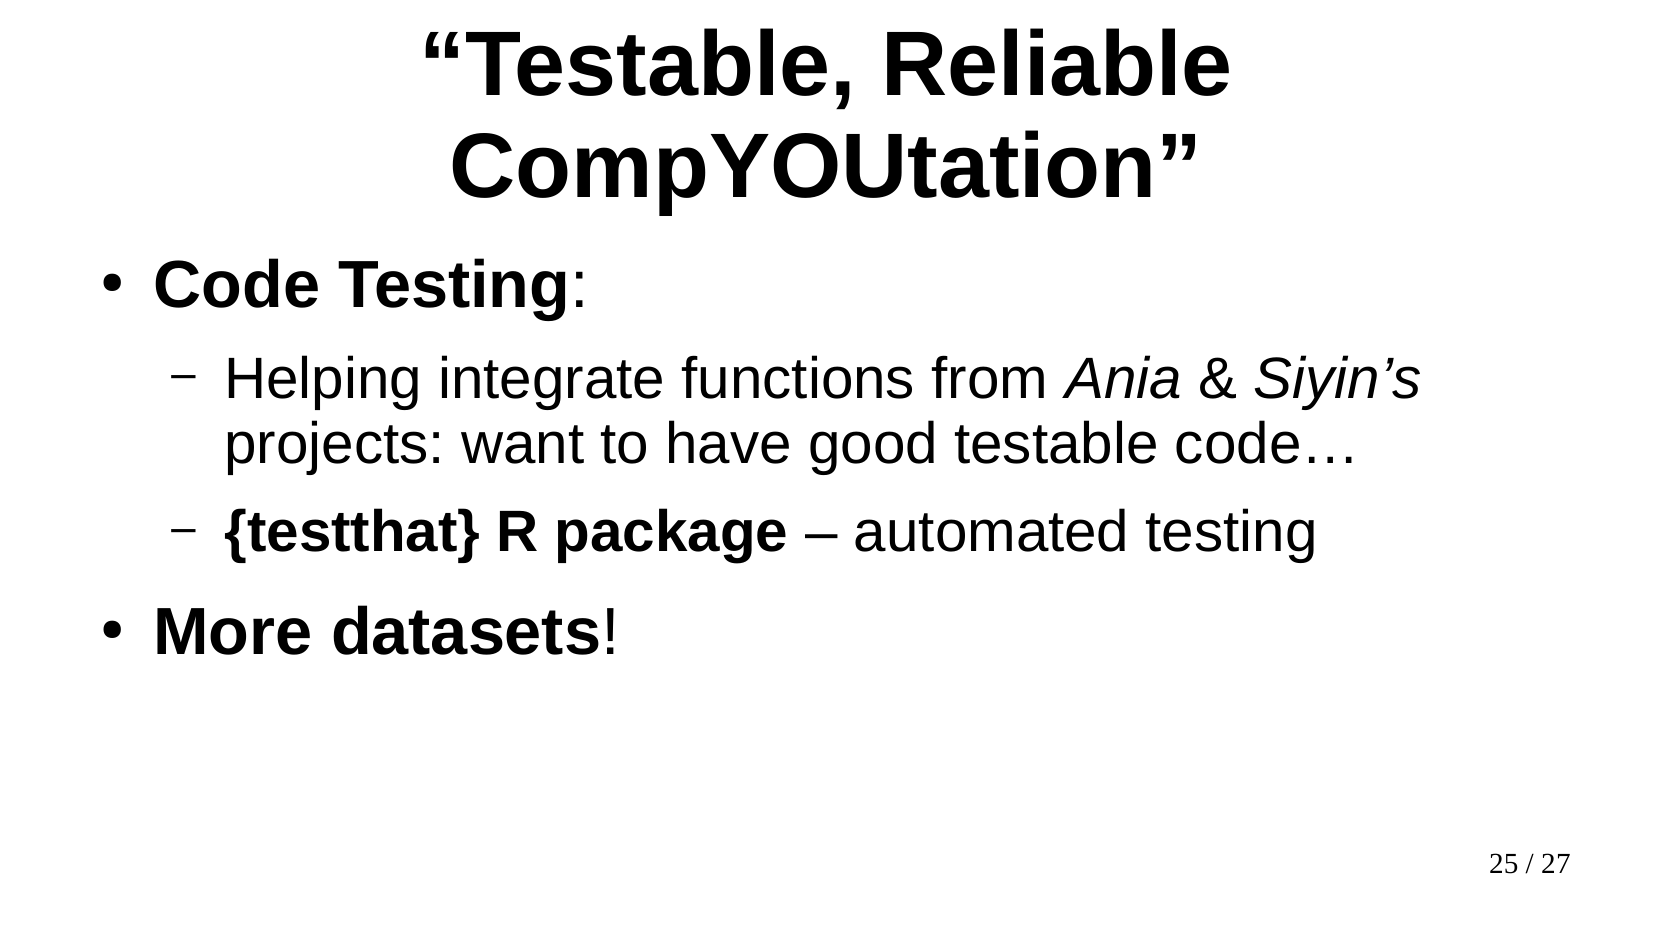

“Testable, Reliable CompYOUtation”
# Code Testing:
Helping integrate functions from Ania & Siyin’s projects: want to have good testable code…
{testthat} R package – automated testing
More datasets!
25